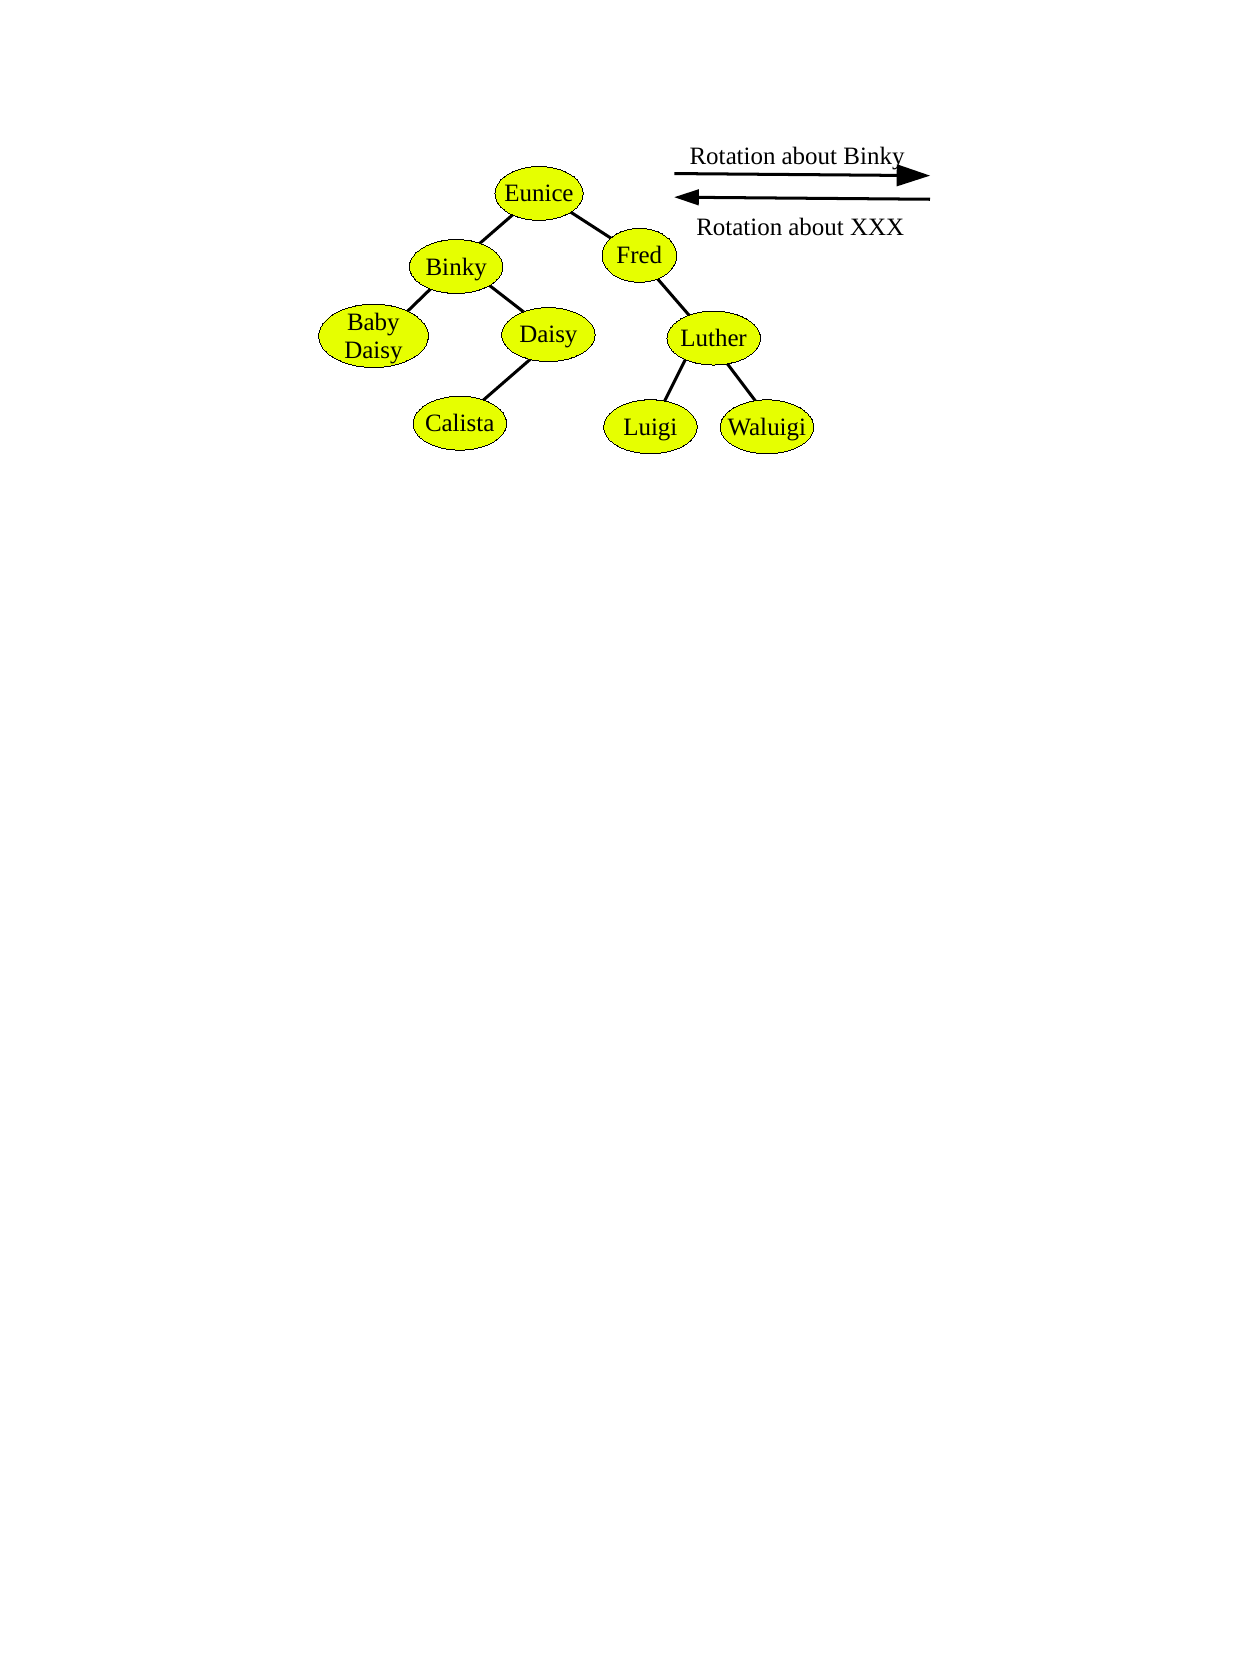

Rotation about Binky
Eunice
Rotation about XXX
Fred
Binky
Baby
Daisy
Daisy
Luther
Calista
Luigi
Waluigi